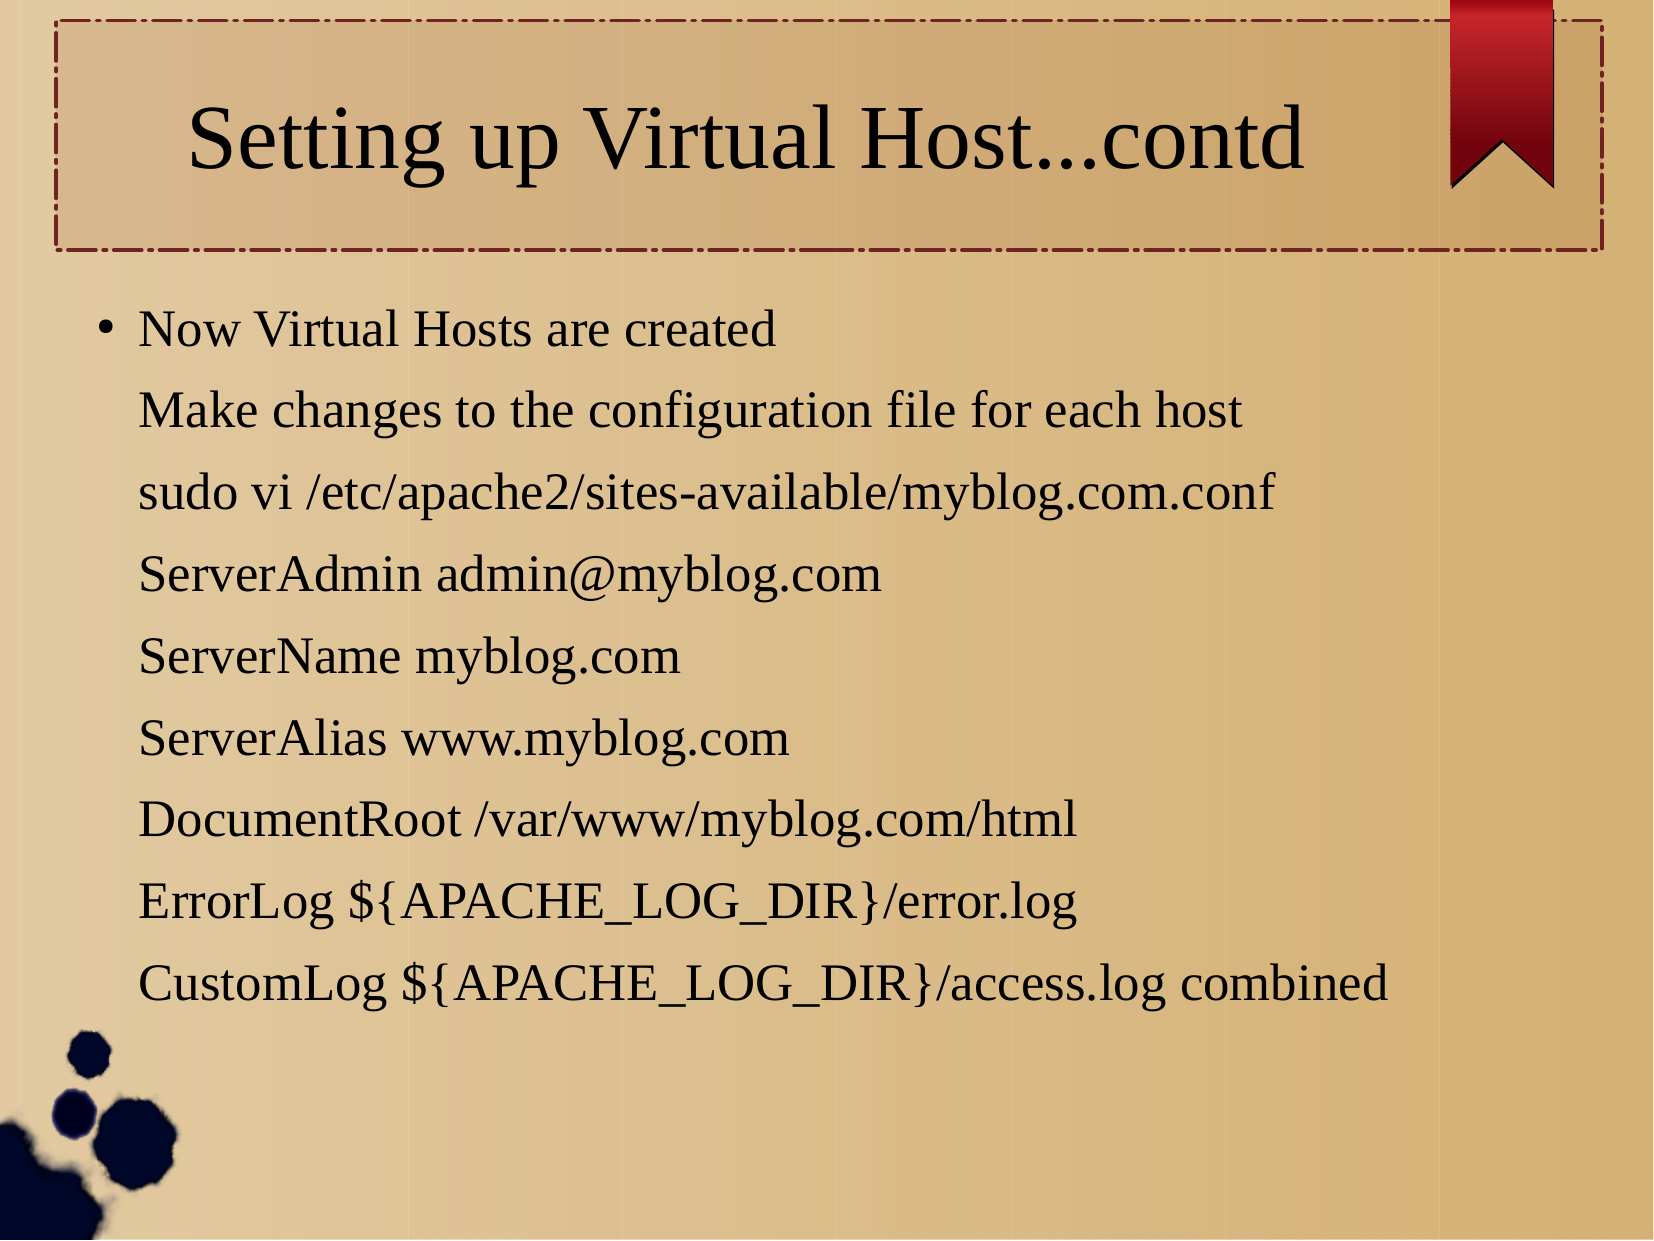

# Setting up Virtual Host...contd
Now Virtual Hosts are created
Make changes to the configuration file for each host
sudo vi /etc/apache2/sites-available/myblog.com.conf
ServerAdmin admin@myblog.com
ServerName myblog.com
ServerAlias www.myblog.com
DocumentRoot /var/www/myblog.com/html
ErrorLog ${APACHE_LOG_DIR}/error.log
CustomLog ${APACHE_LOG_DIR}/access.log combined